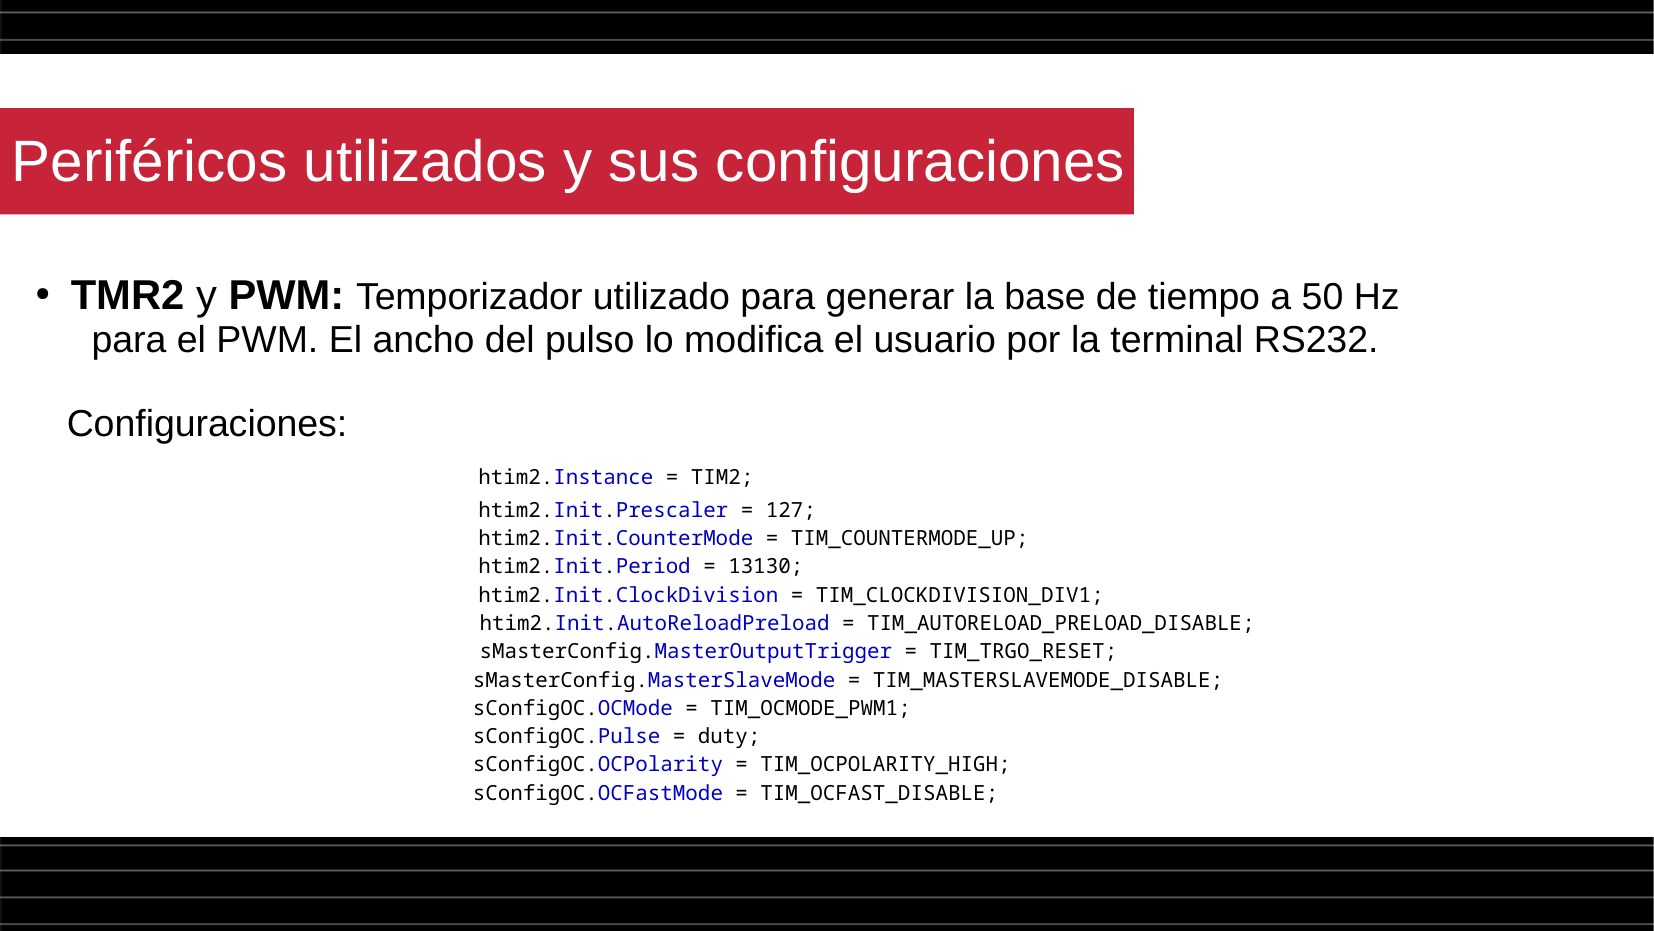

# Periféricos utilizados y sus configuraciones
TMR2 y PWM: Temporizador utilizado para generar la base de tiempo a 50 Hz para el PWM. El ancho del pulso lo modifica el usuario por la terminal RS232.
 Configuraciones:
						htim2.Instance = TIM2;
 						htim2.Init.Prescaler = 127;
 						htim2.Init.CounterMode = TIM_COUNTERMODE_UP;
 						htim2.Init.Period = 13130;
 						htim2.Init.ClockDivision = TIM_CLOCKDIVISION_DIV1;
 					 htim2.Init.AutoReloadPreload = TIM_AUTORELOAD_PRELOAD_DISABLE;
 				 sMasterConfig.MasterOutputTrigger = TIM_TRGO_RESET;
 sMasterConfig.MasterSlaveMode = TIM_MASTERSLAVEMODE_DISABLE;
 sConfigOC.OCMode = TIM_OCMODE_PWM1;
 sConfigOC.Pulse = duty;
 sConfigOC.OCPolarity = TIM_OCPOLARITY_HIGH;
 sConfigOC.OCFastMode = TIM_OCFAST_DISABLE;